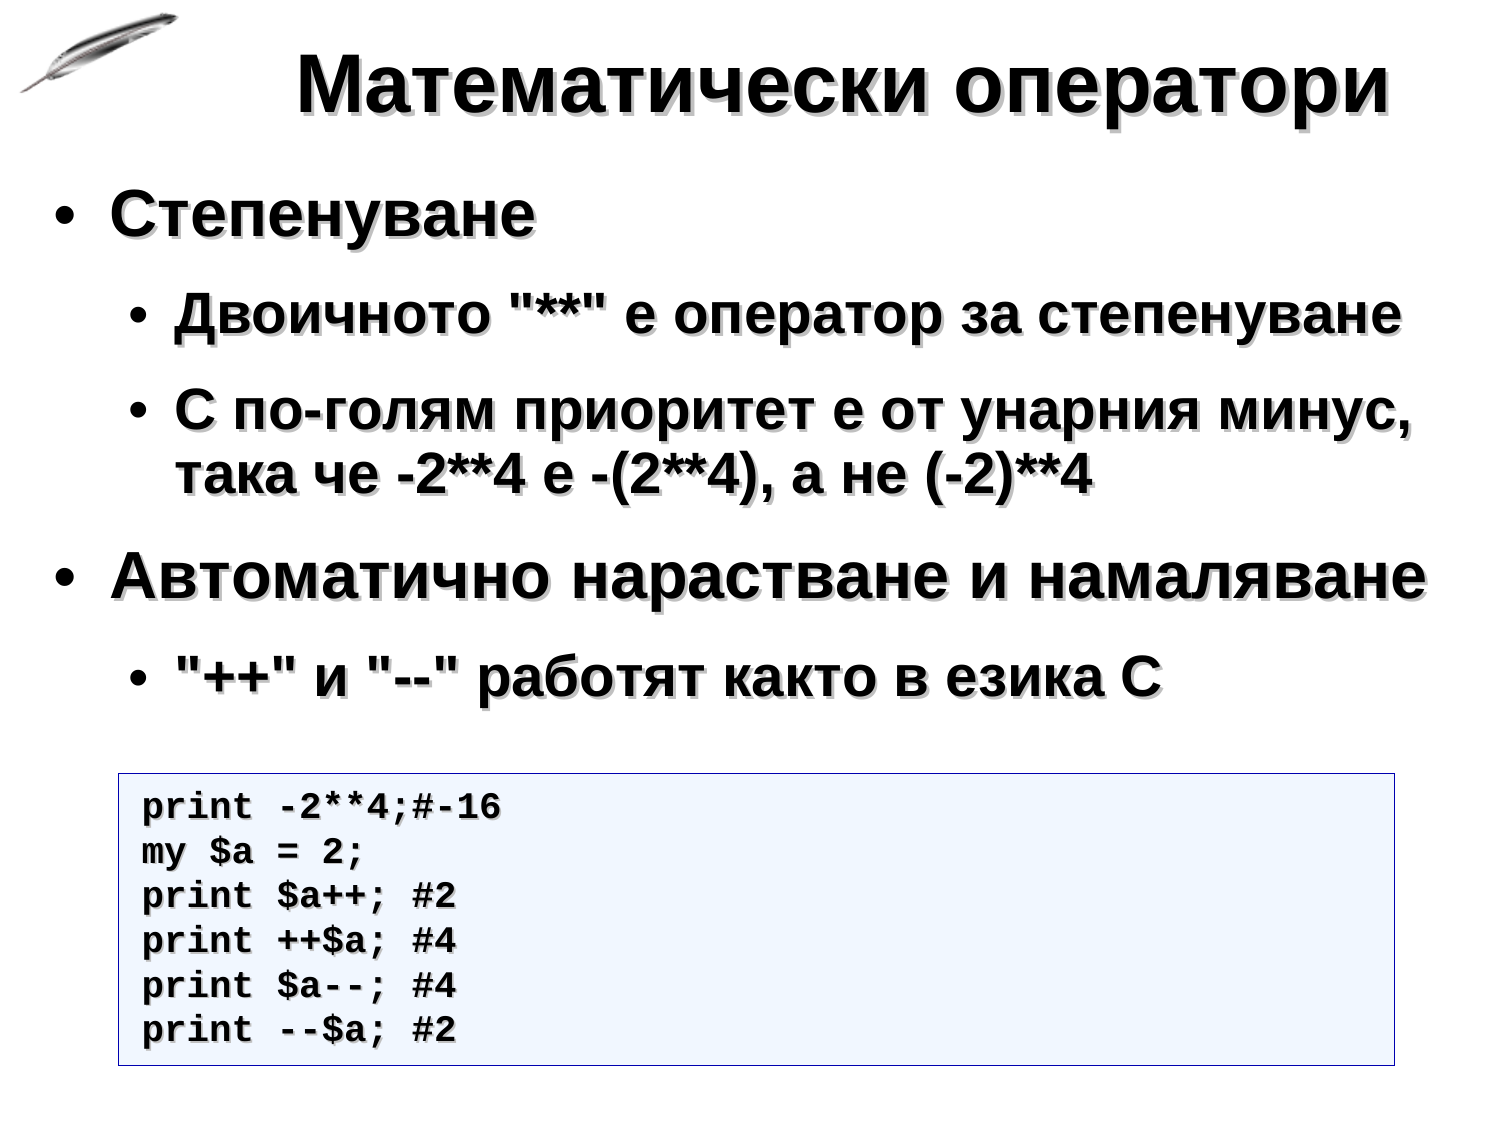

# Математически оператори
Степенуване
Двоичното "**" е оператор за степенуване
С по-голям приоритет е от унарния минус, така че -2**4 е -(2**4), а не (-2)**4
Автоматично нарастване и намаляване
"++" и "--" работят както в езика C
print -2**4;#-16
my $a = 2;
print $a++; #2
print ++$a; #4
print $a--; #4
print --$a; #2